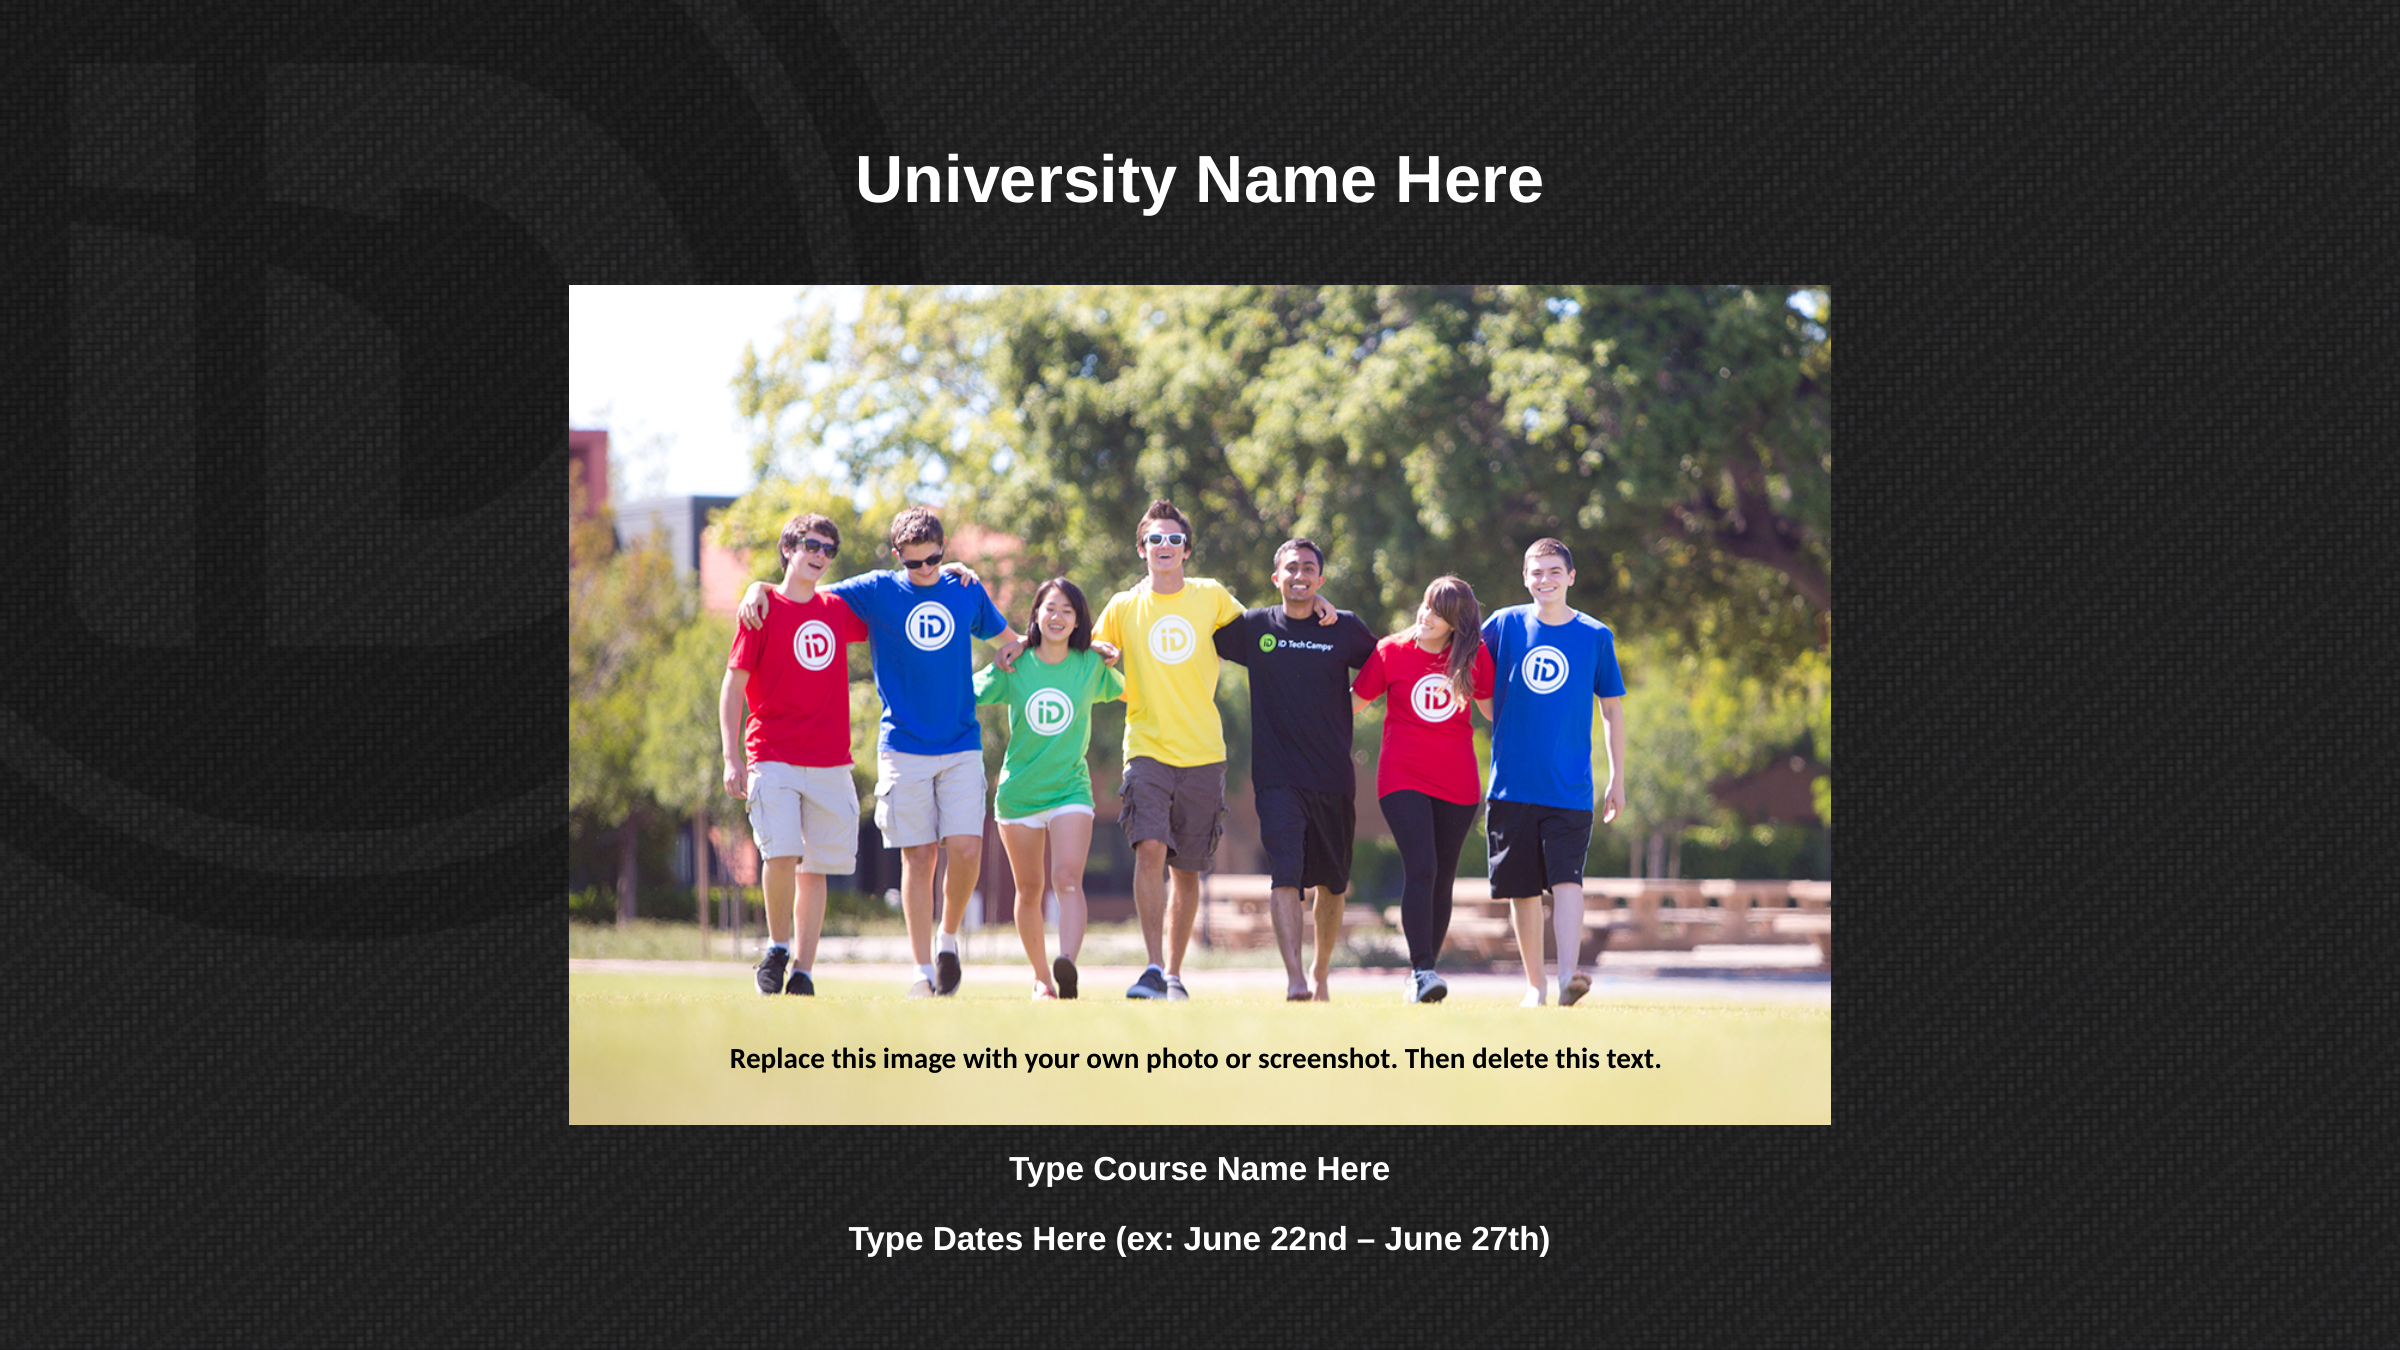

# University Name Here
Replace this image with your own photo or screenshot. Then delete this text.
Type Course Name Here
Type Dates Here (ex: June 22nd – June 27th)